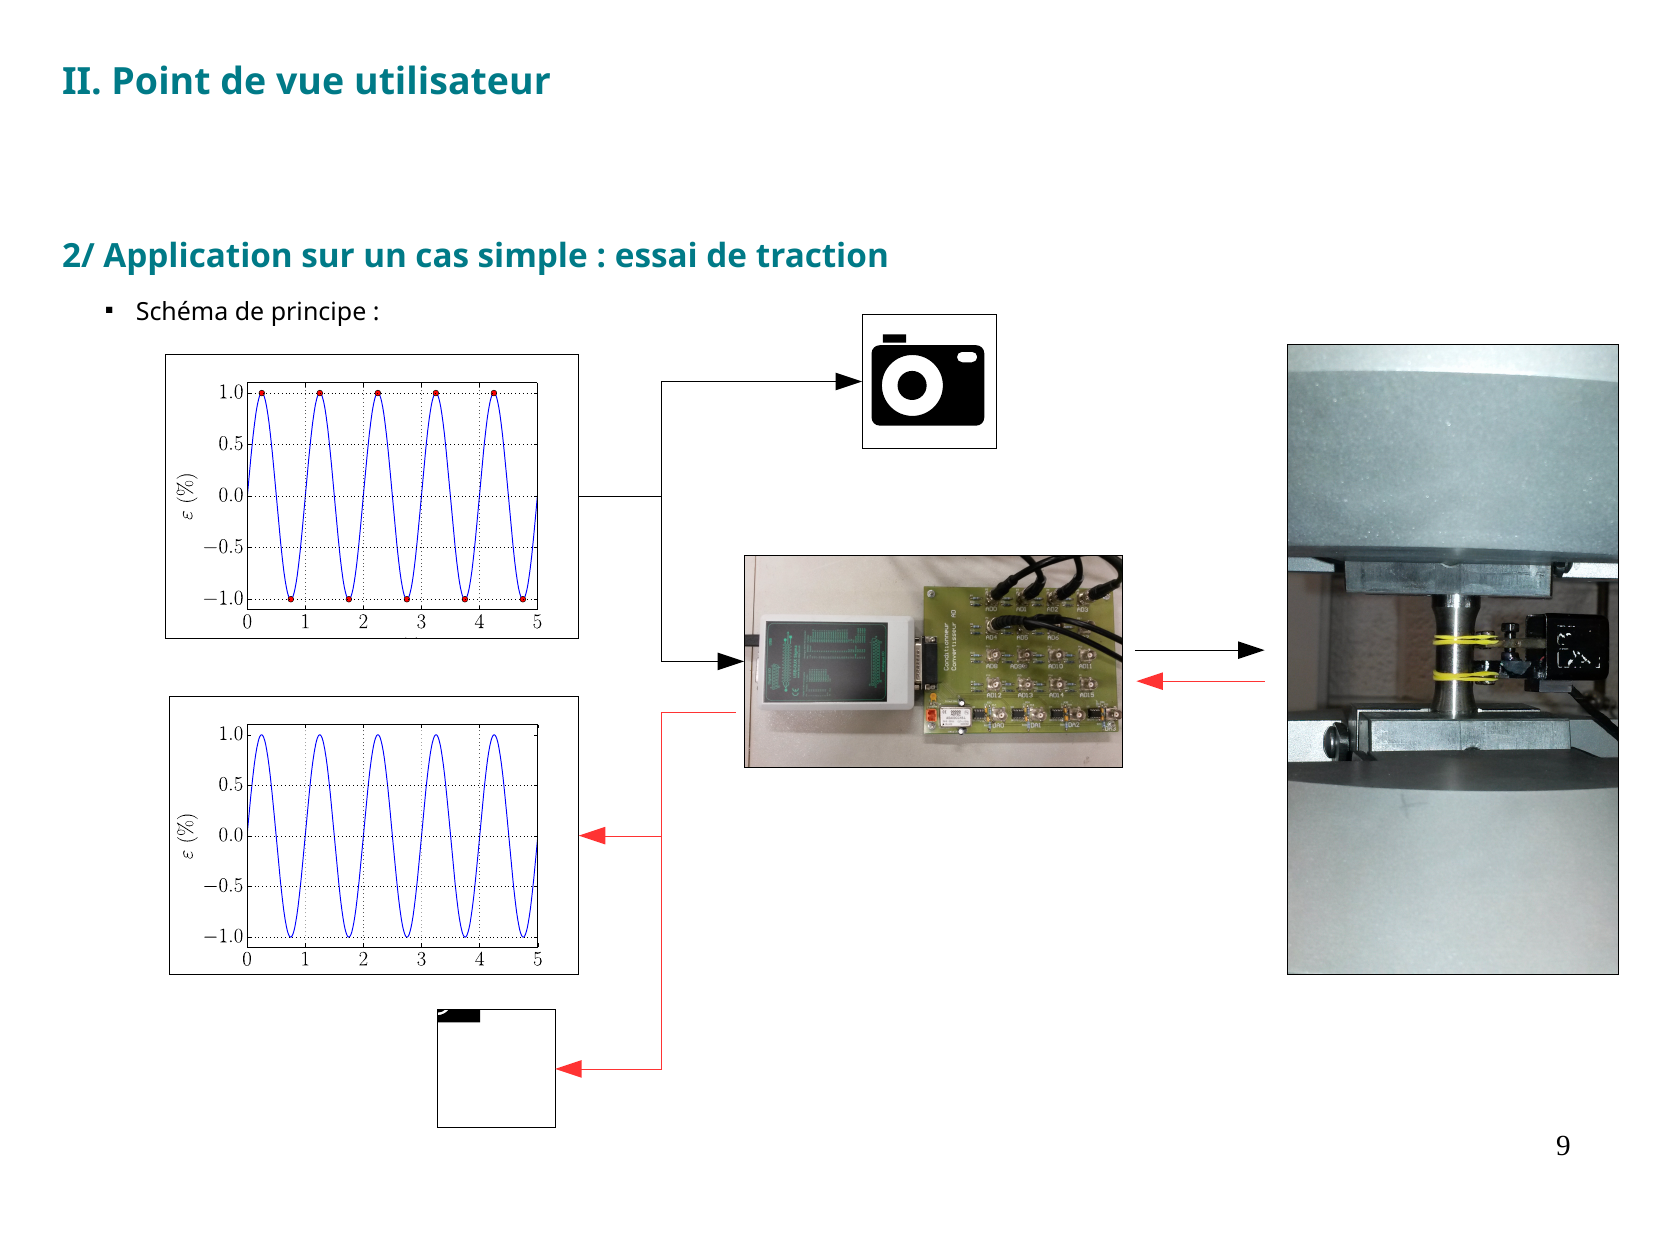

II. Point de vue utilisateur
2/ Application sur un cas simple : essai de traction
Schéma de principe :
9